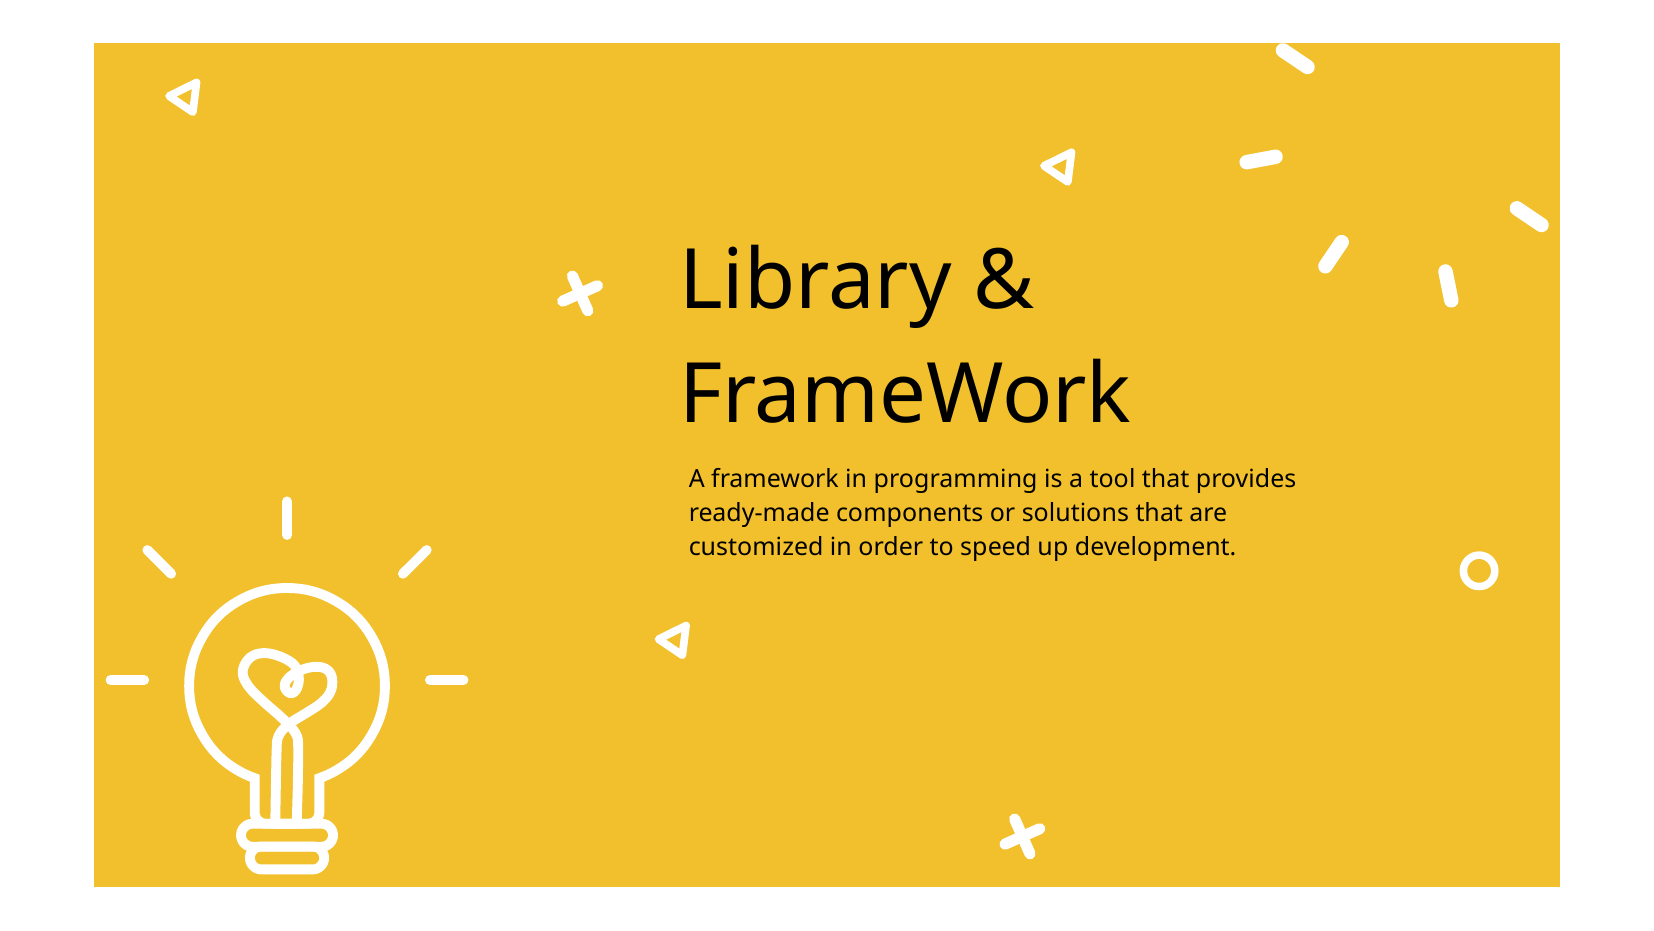

# Library & FrameWork
A framework in programming is a tool that provides ready-made components or solutions that are customized in order to speed up development.